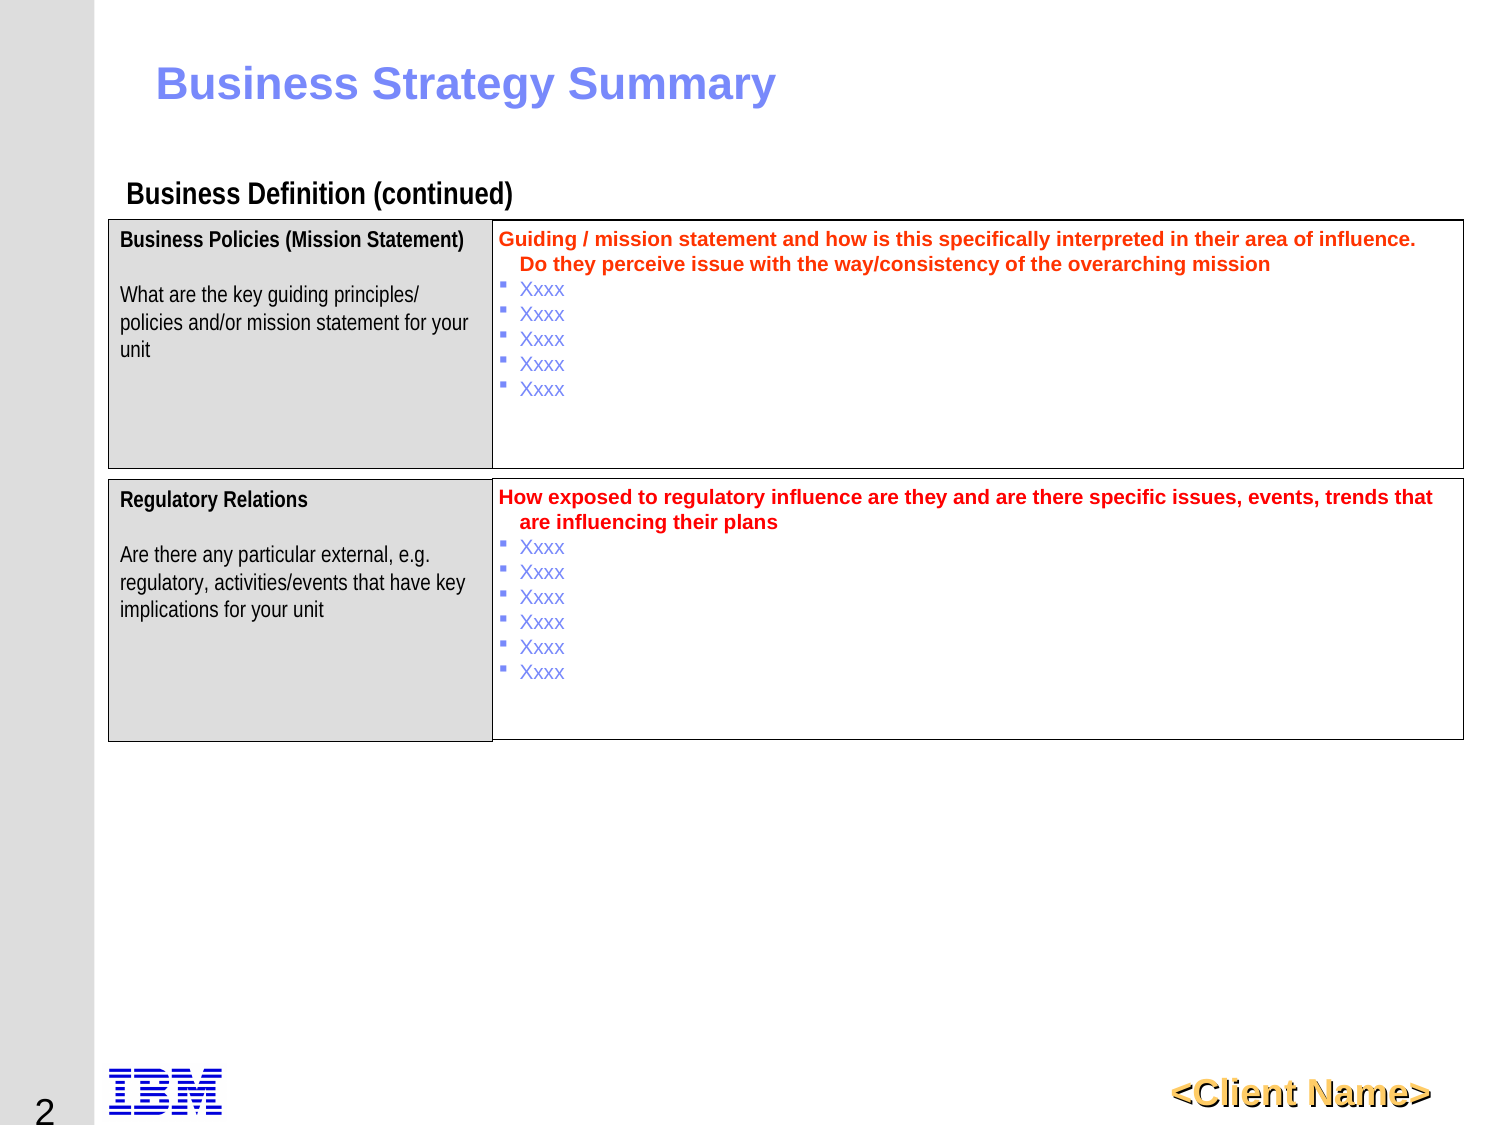

# Business Strategy Summary
Business Definition (continued)
Business Policies (Mission Statement)
What are the key guiding principles/ policies and/or mission statement for your unit
Guiding / mission statement and how is this specifically interpreted in their area of influence. Do they perceive issue with the way/consistency of the overarching mission
Xxxx
Xxxx
Xxxx
Xxxx
Xxxx
How exposed to regulatory influence are they and are there specific issues, events, trends that are influencing their plans
Xxxx
Xxxx
Xxxx
Xxxx
Xxxx
Xxxx
Regulatory Relations
Are there any particular external, e.g. regulatory, activities/events that have key implications for your unit
2